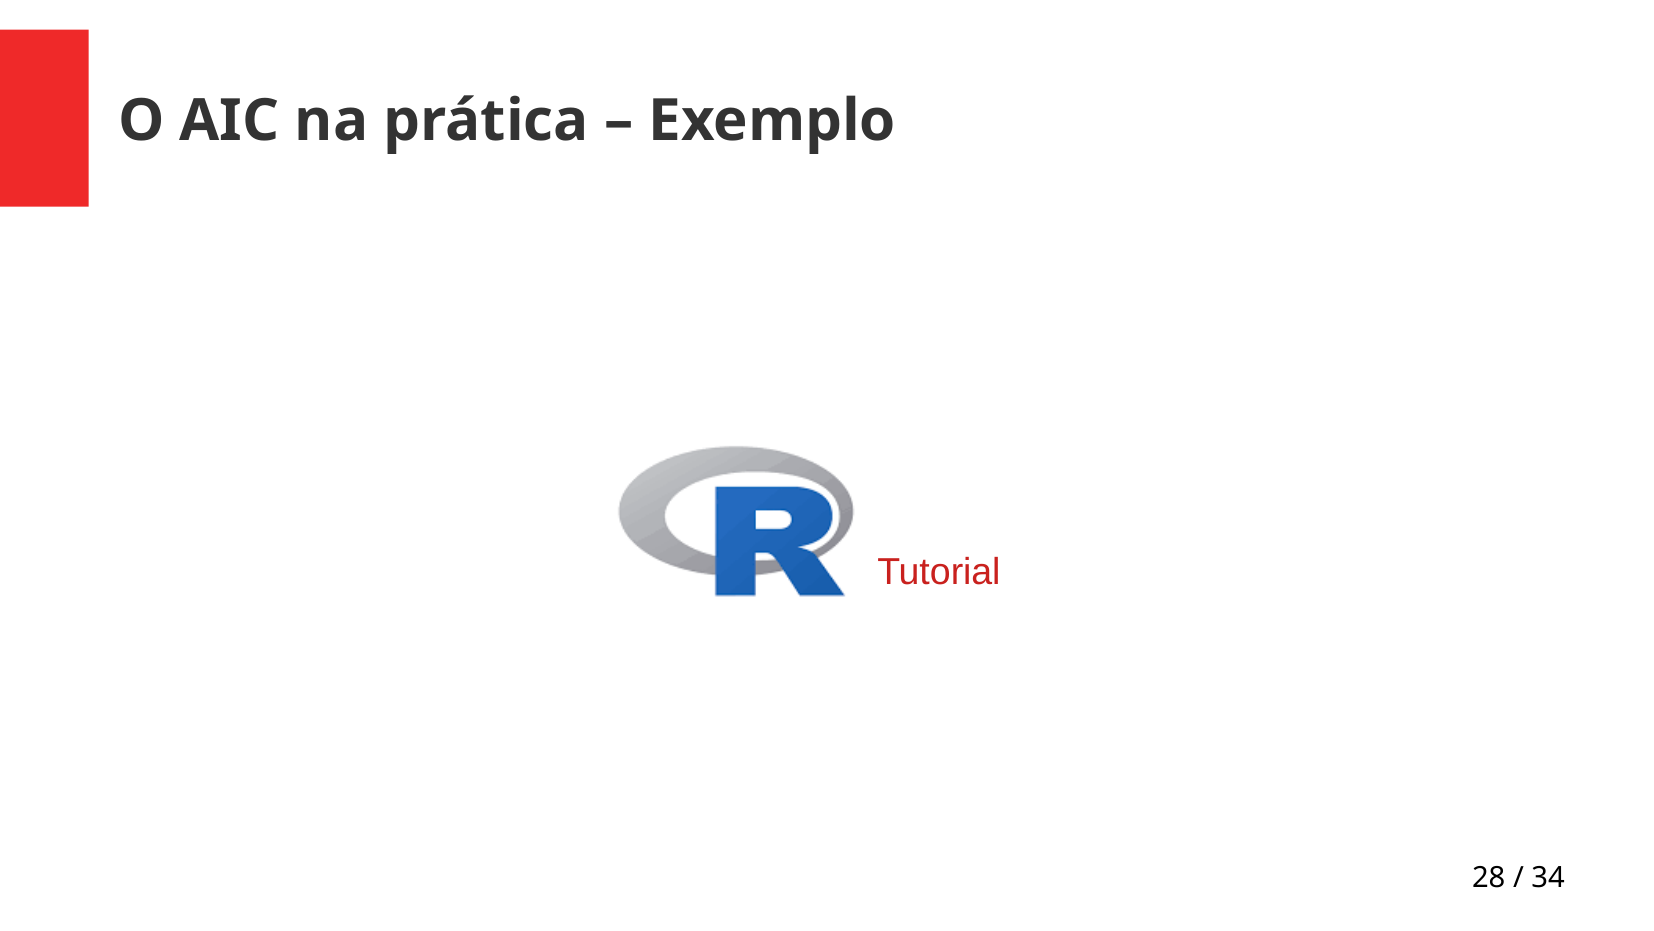

# O AIC na prática – Exemplo
Tutorial
28